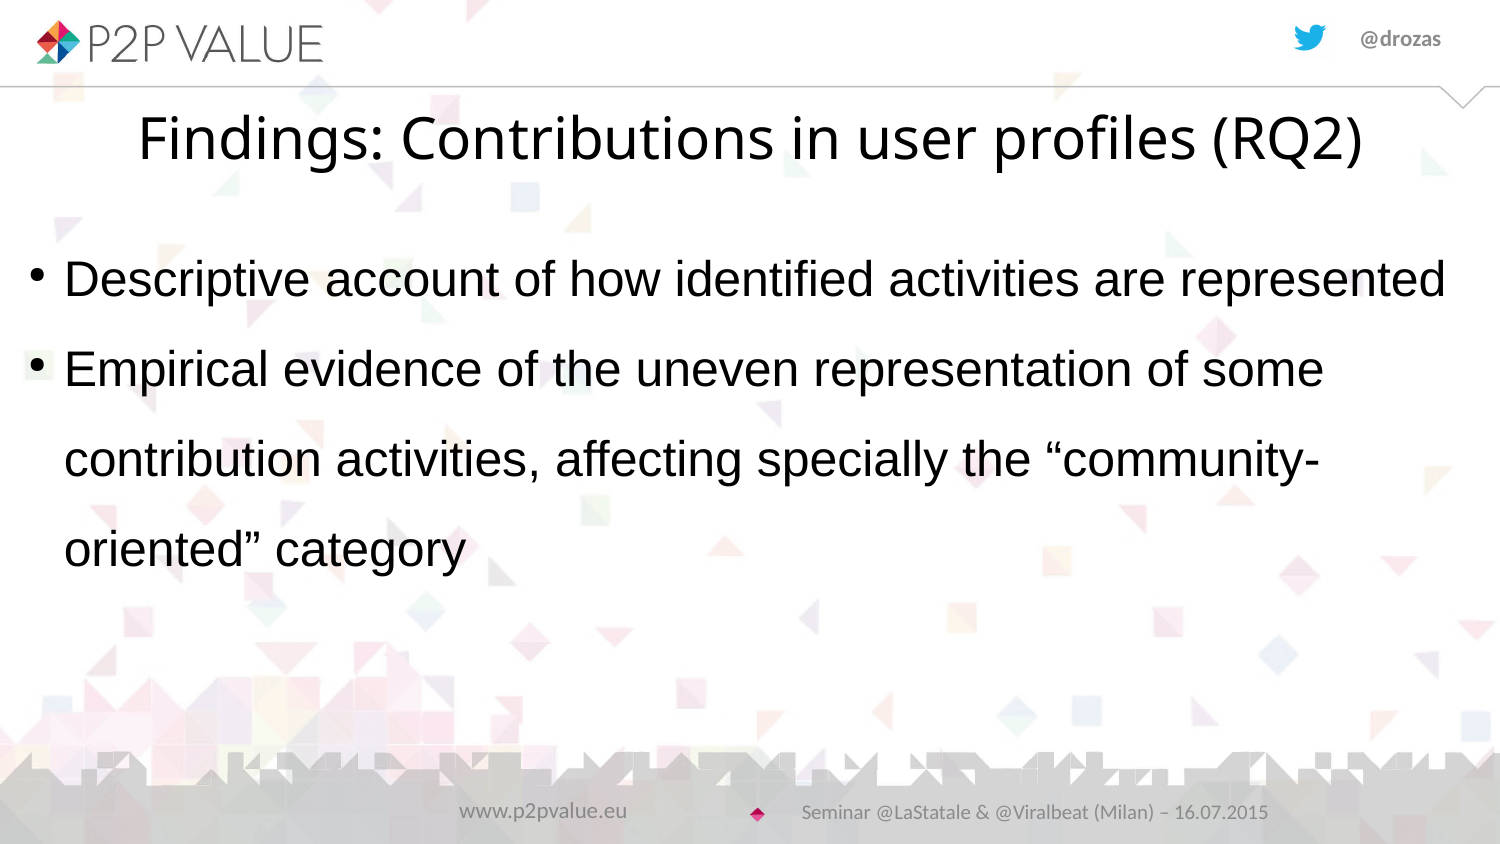

@drozas
Findings: Contributions in user profiles (RQ2)
# Descriptive account of how identified activities are represented
Empirical evidence of the uneven representation of some contribution activities, affecting specially the “community-oriented” category
Seminar @LaStatale & @Viralbeat (Milan) – 16.07.2015
www.p2pvalue.eu